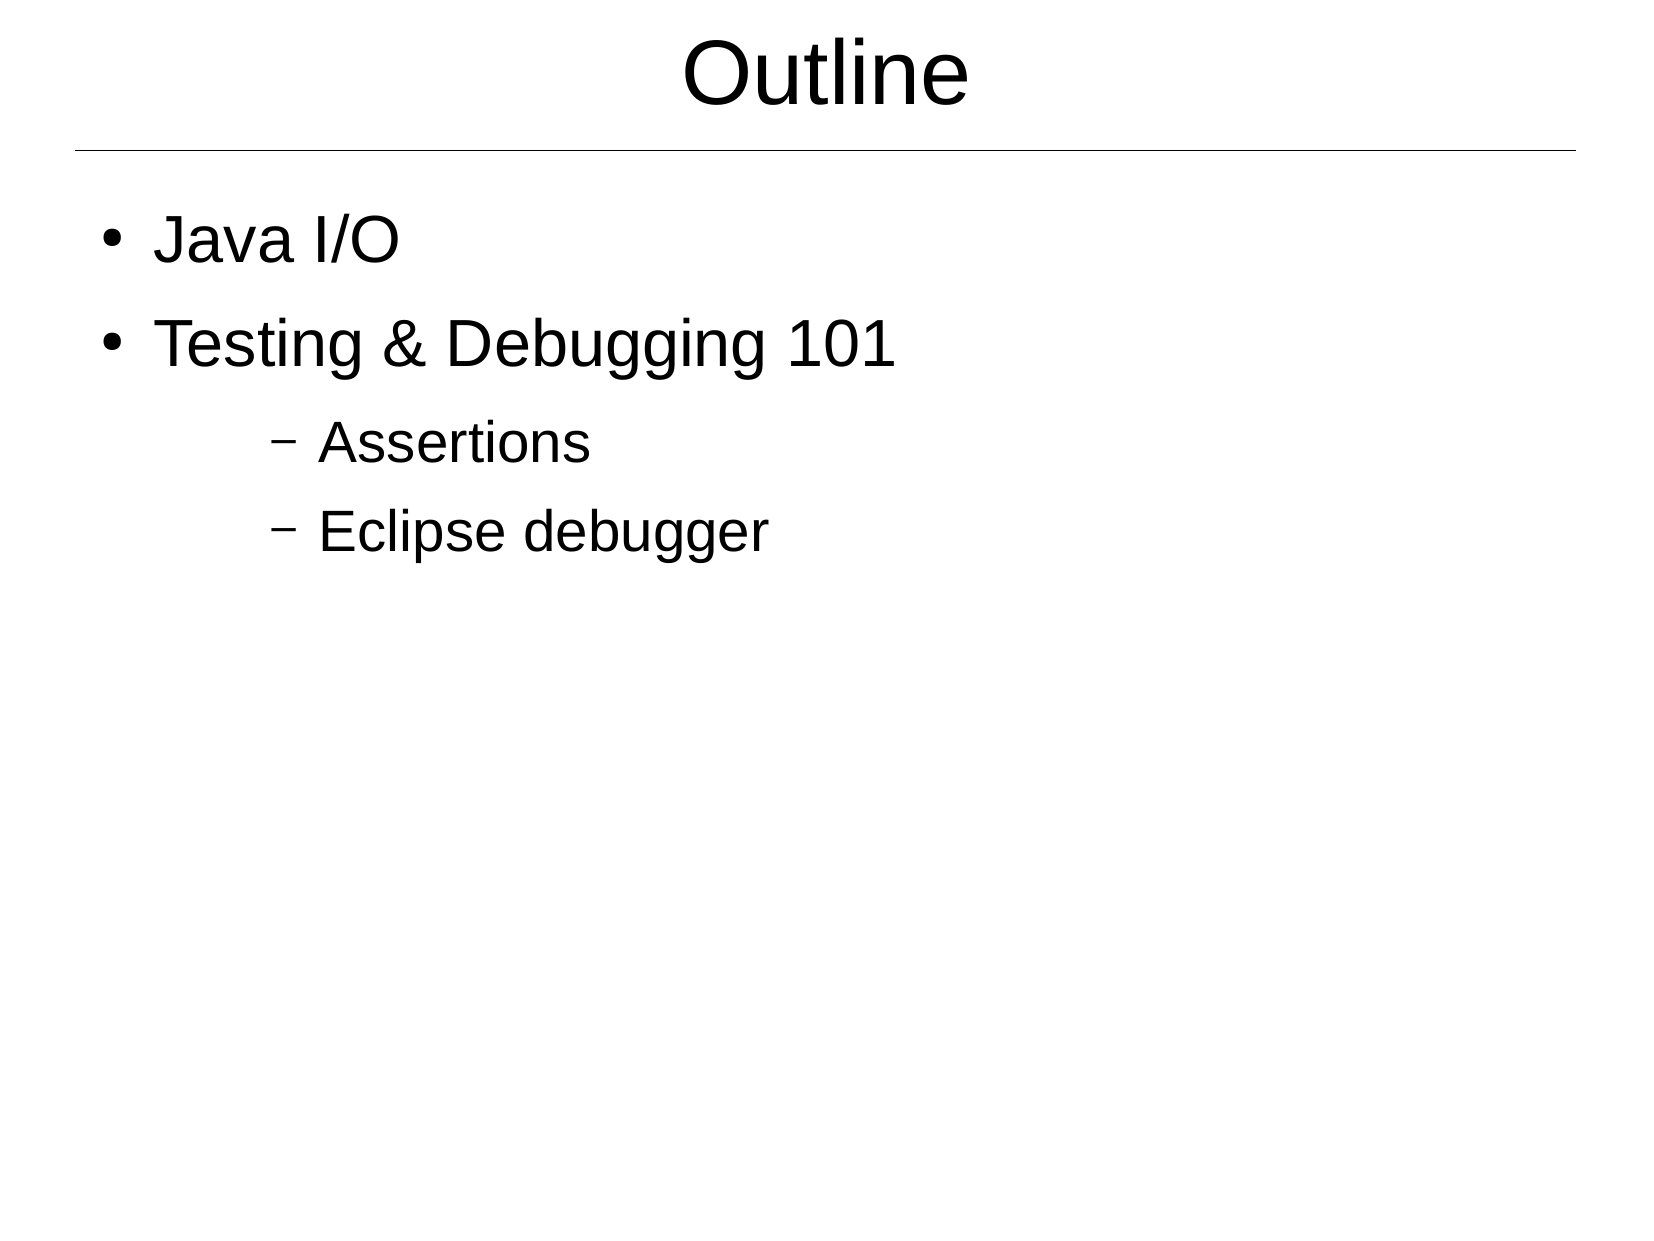

# Outline
Java I/O
Testing & Debugging 101
Assertions
Eclipse debugger